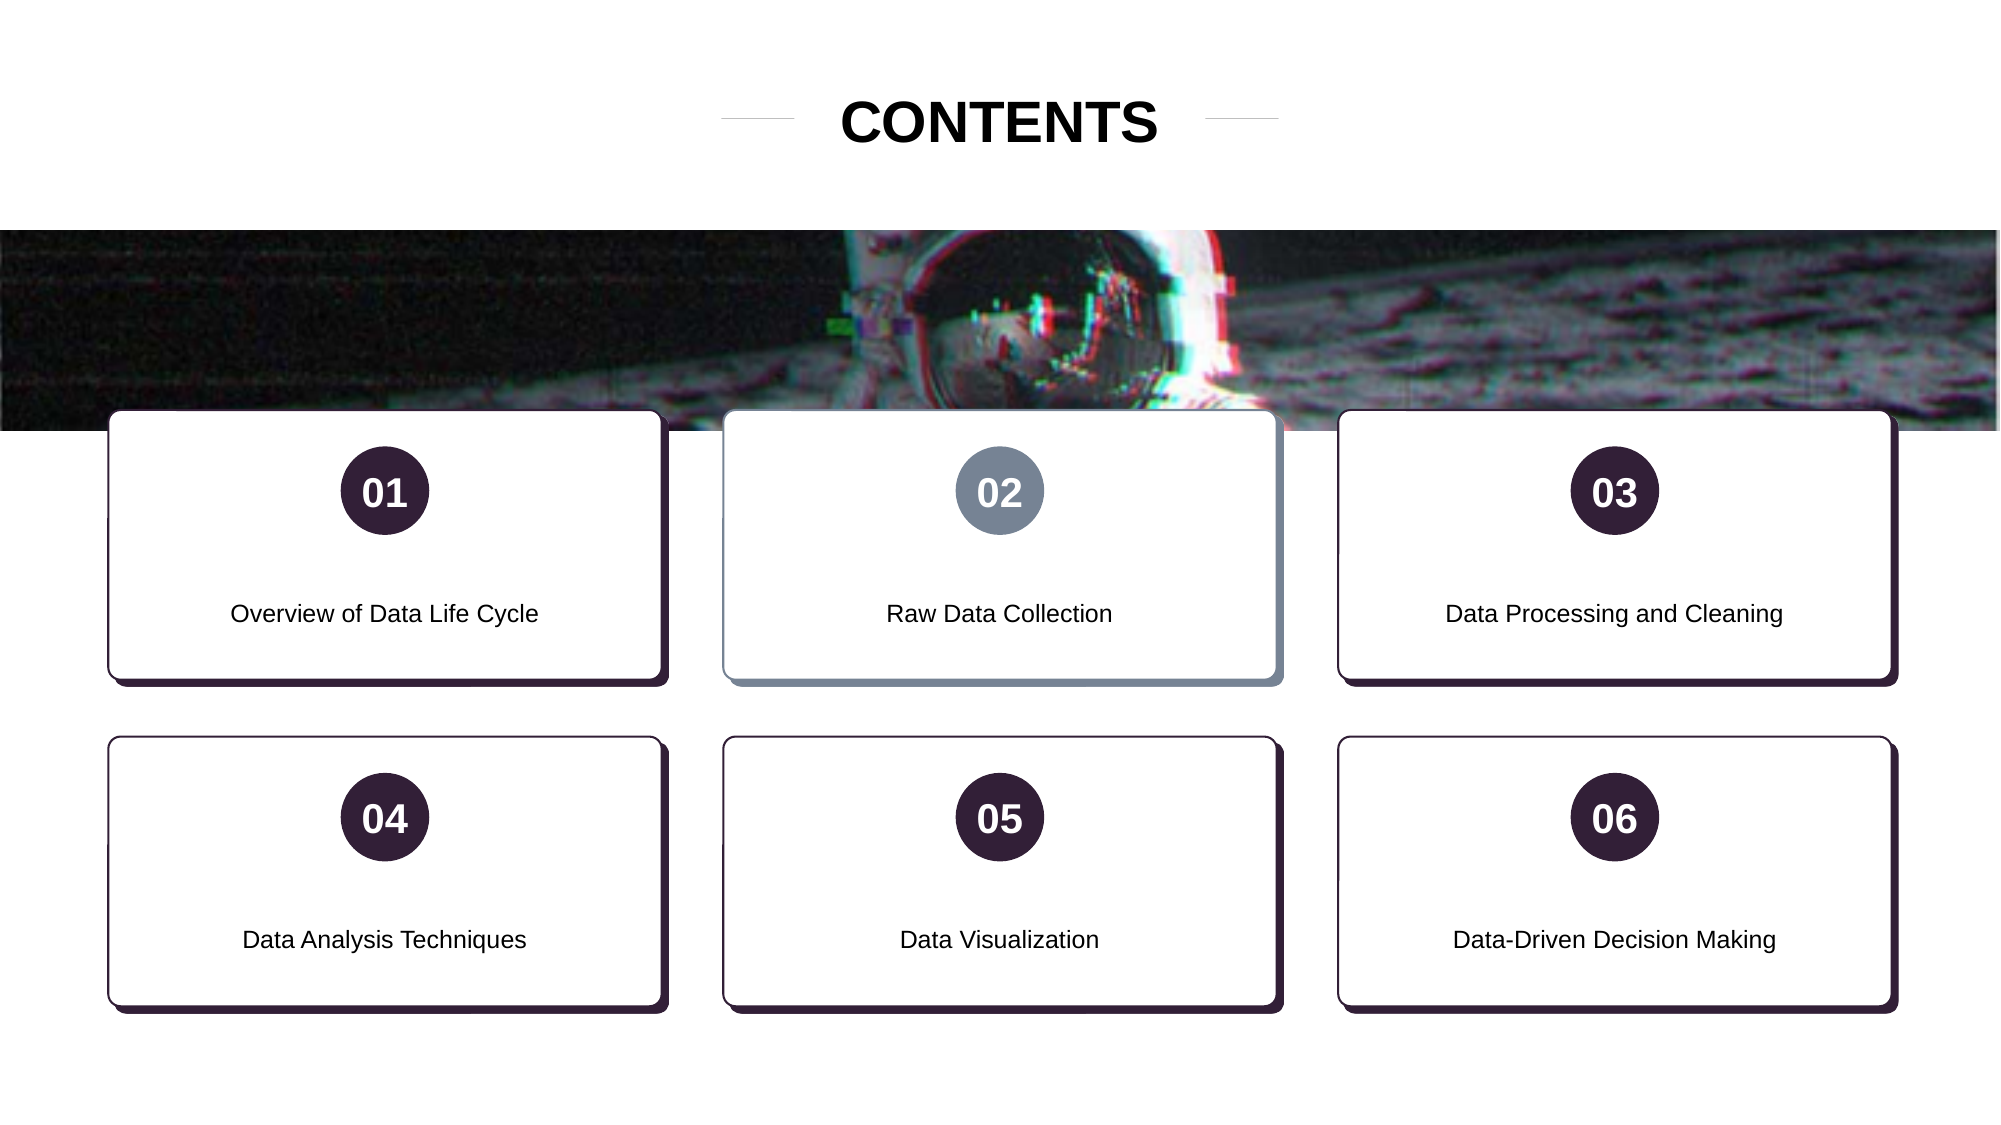

CONTENTS
Overview of Data Life Cycle
Raw Data Collection
Data Processing and Cleaning
01
02
03
Data Analysis Techniques
Data Visualization
Data-Driven Decision Making
04
05
06